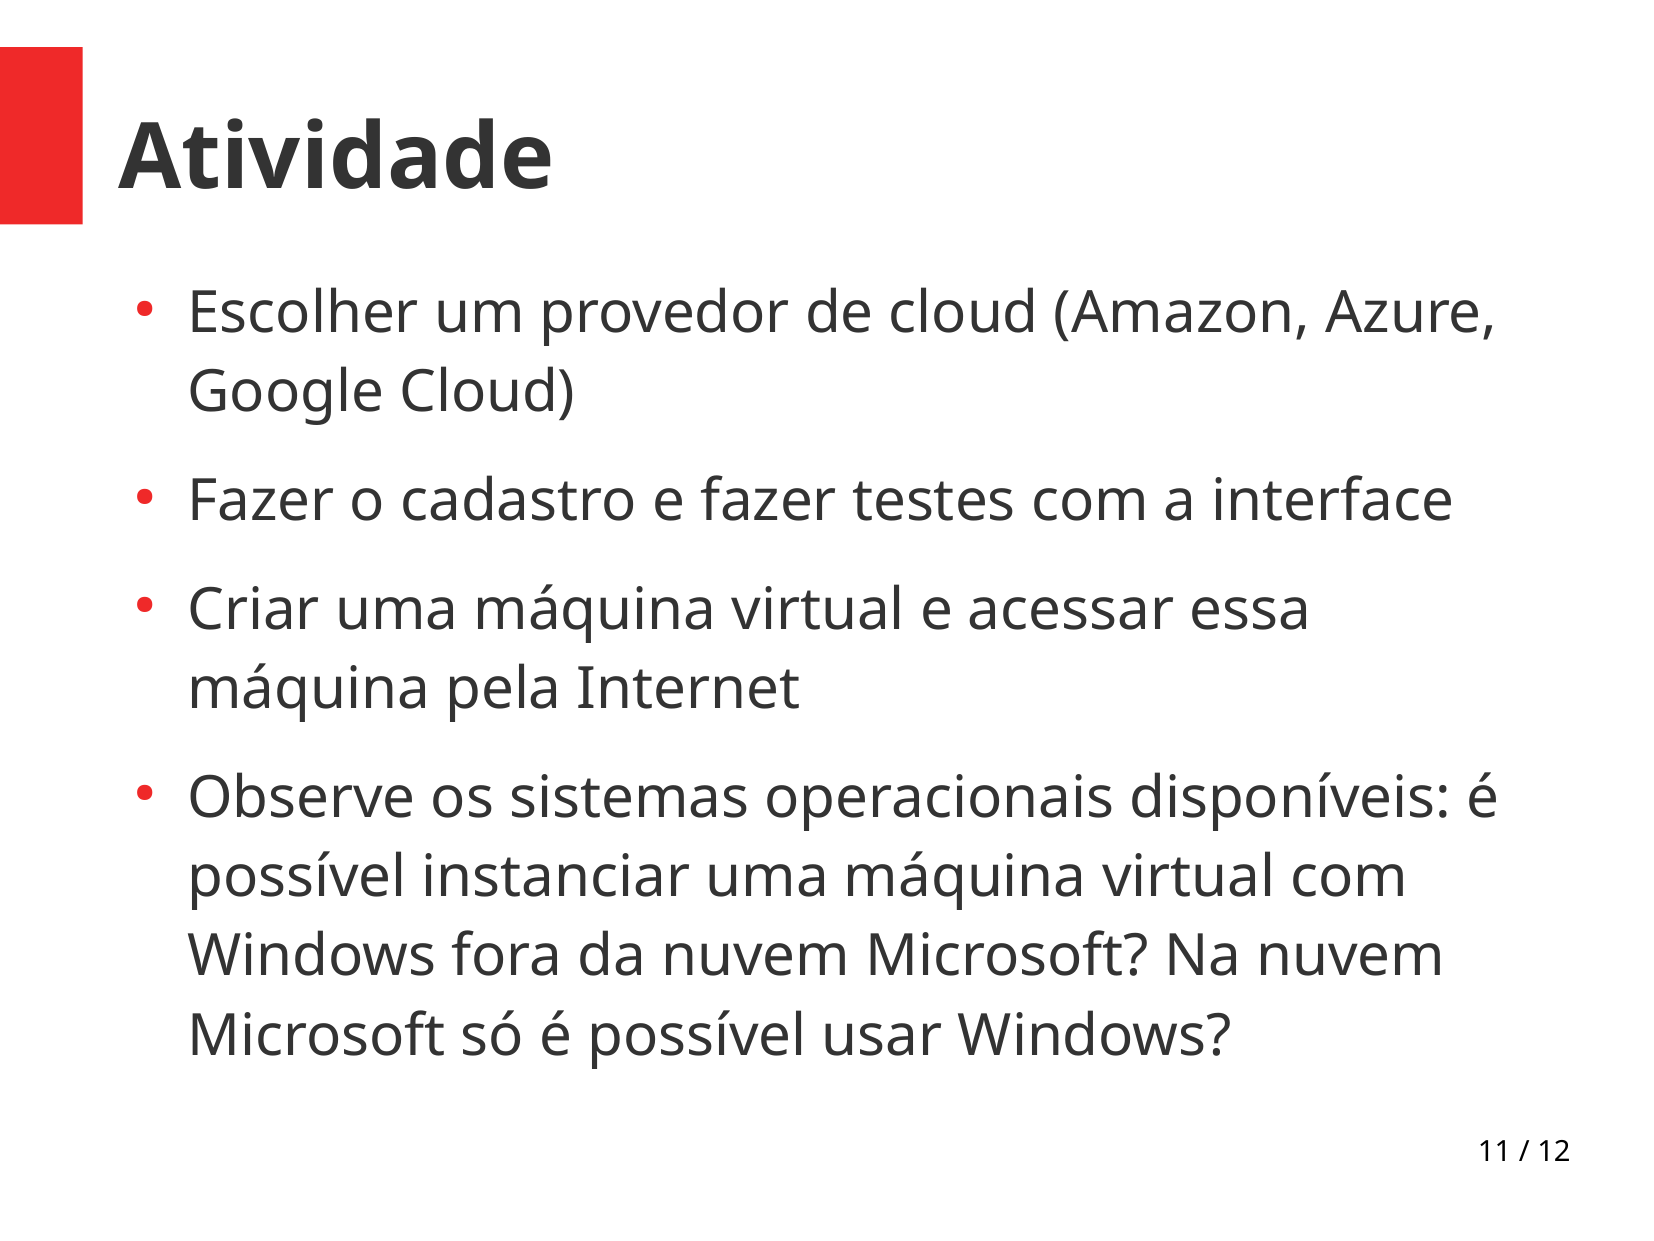

# Atividade
Escolher um provedor de cloud (Amazon, Azure, Google Cloud)
Fazer o cadastro e fazer testes com a interface
Criar uma máquina virtual e acessar essa máquina pela Internet
Observe os sistemas operacionais disponíveis: é possível instanciar uma máquina virtual com Windows fora da nuvem Microsoft? Na nuvem Microsoft só é possível usar Windows?
11